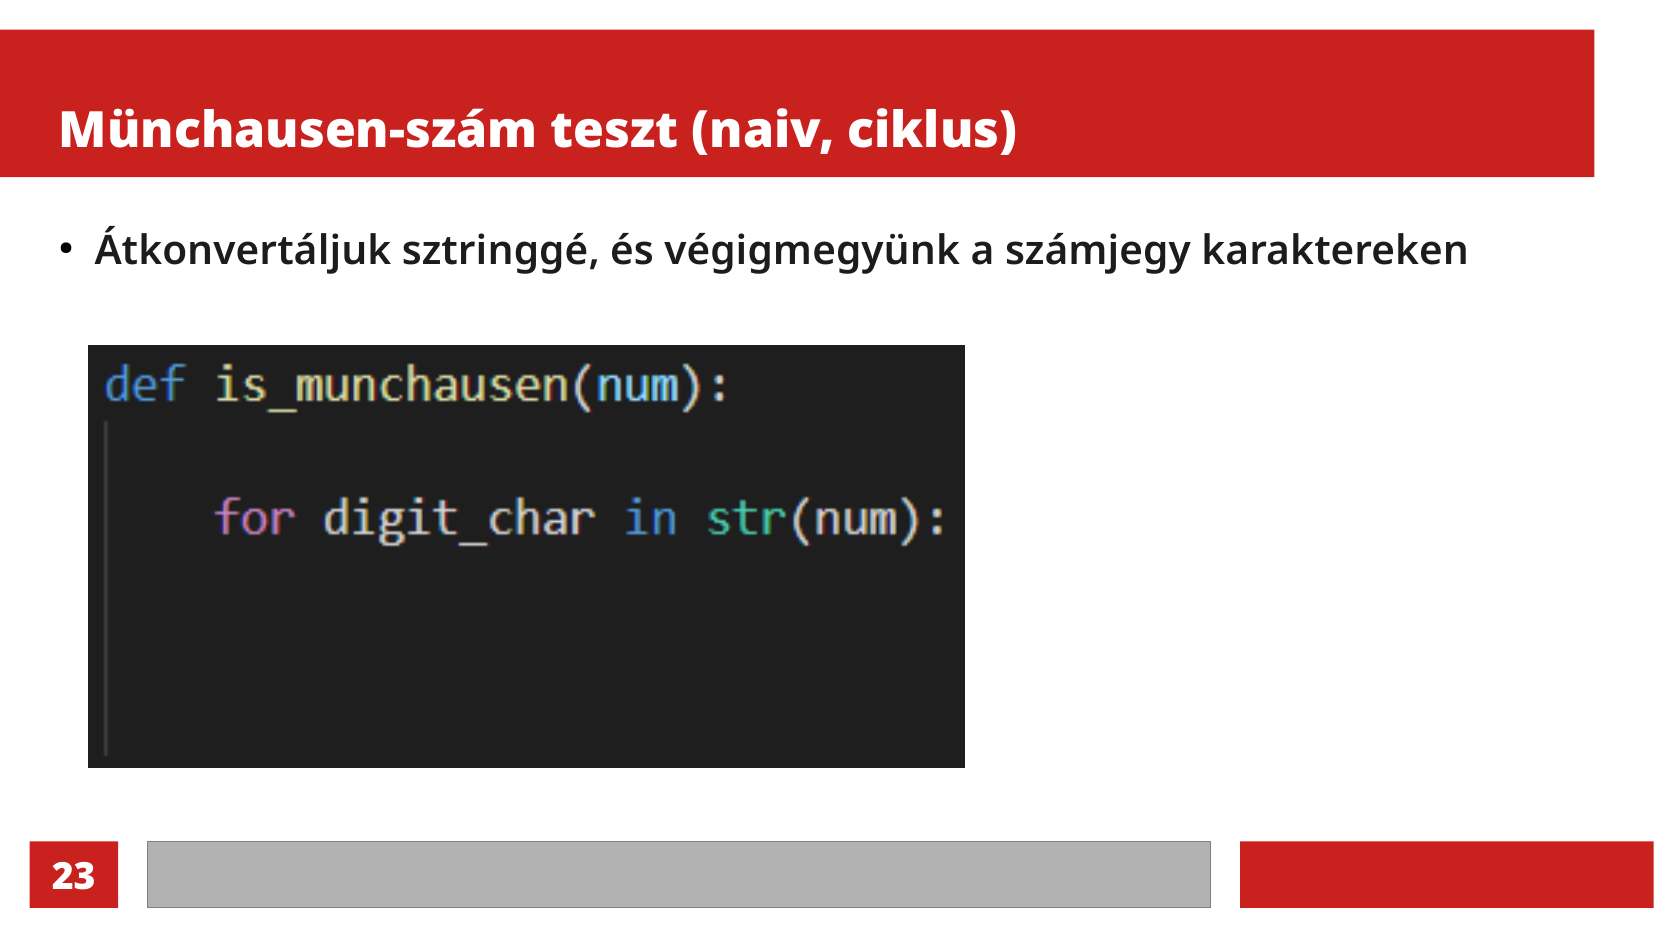

# Münchausen-szám teszt (naiv, ciklus)
Átkonvertáljuk sztringgé, és végigmegyünk a számjegy karaktereken
23